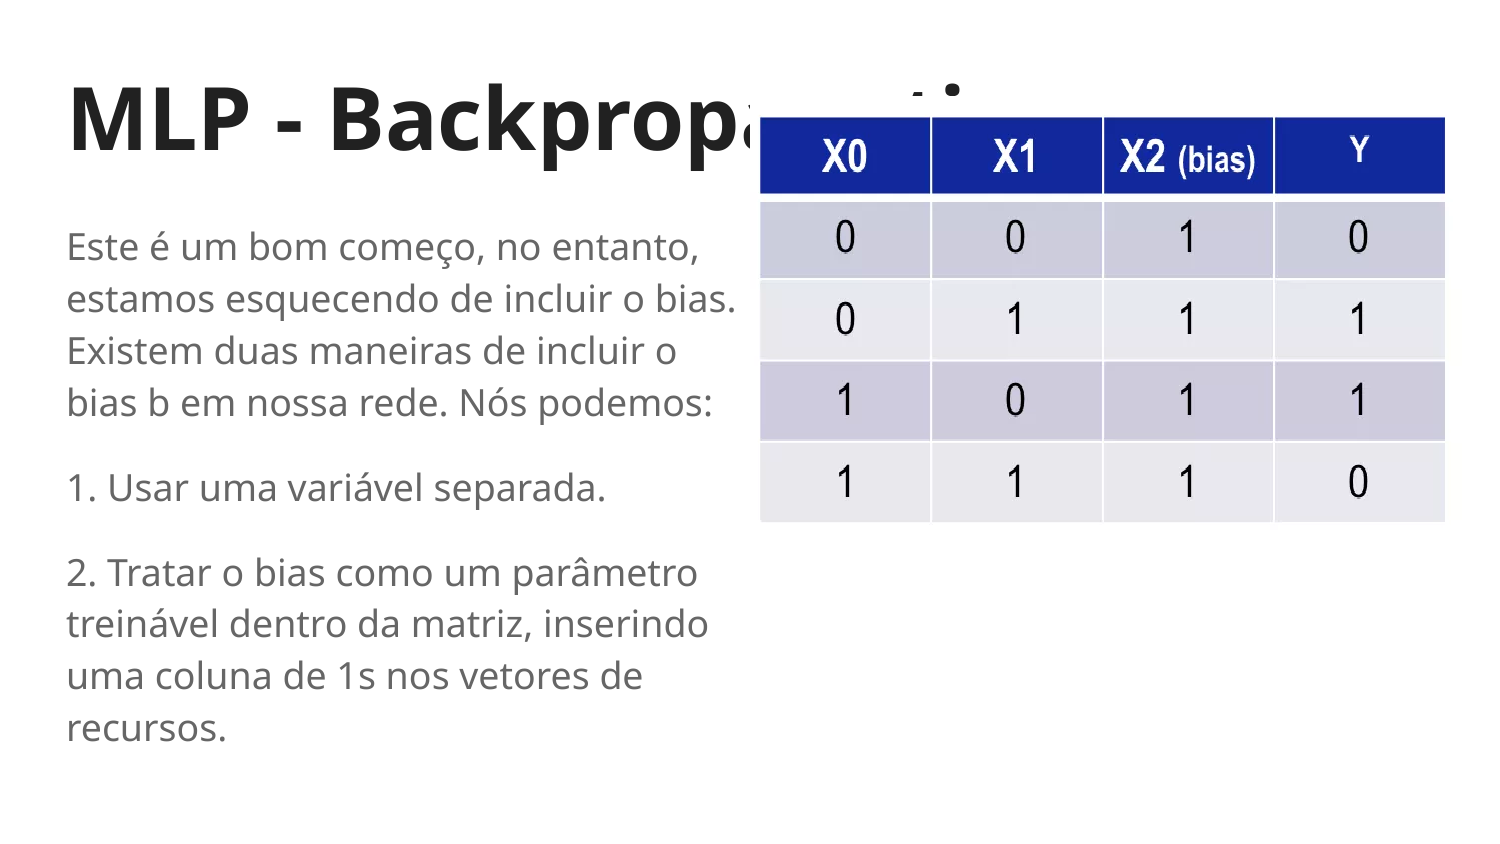

# MLP - Backpropagation
Este é um bom começo, no entanto, estamos esquecendo de incluir o bias. Existem duas maneiras de incluir o bias b em nossa rede. Nós podemos:
1. Usar uma variável separada.
2. Tratar o bias como um parâmetro treinável dentro da matriz, inserindo uma coluna de 1s nos vetores de recursos.